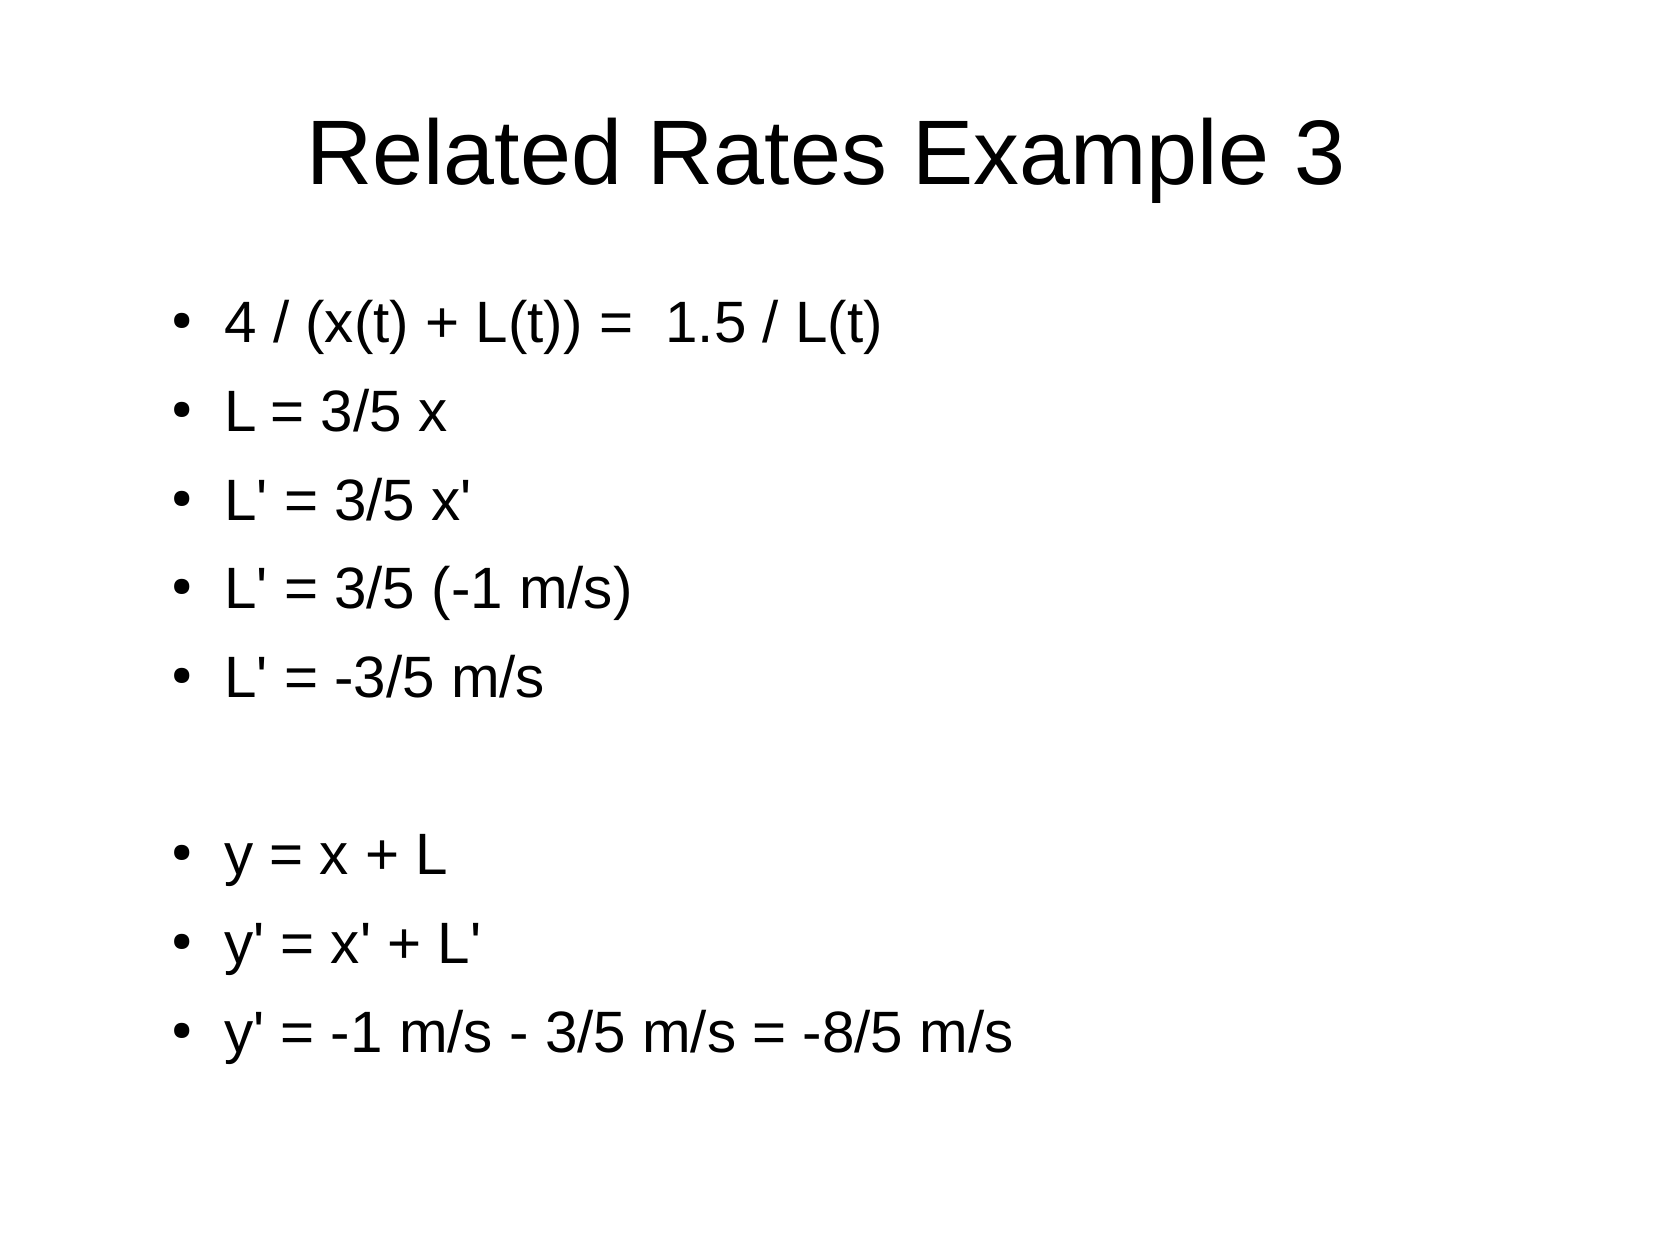

# Related Rates Example 3
4 / (x(t) + L(t)) = 1.5 / L(t)
L = 3/5 x
L' = 3/5 x'
L' = 3/5 (-1 m/s)
L' = -3/5 m/s
y = x + L
y' = x' + L'
y' = -1 m/s - 3/5 m/s = -8/5 m/s